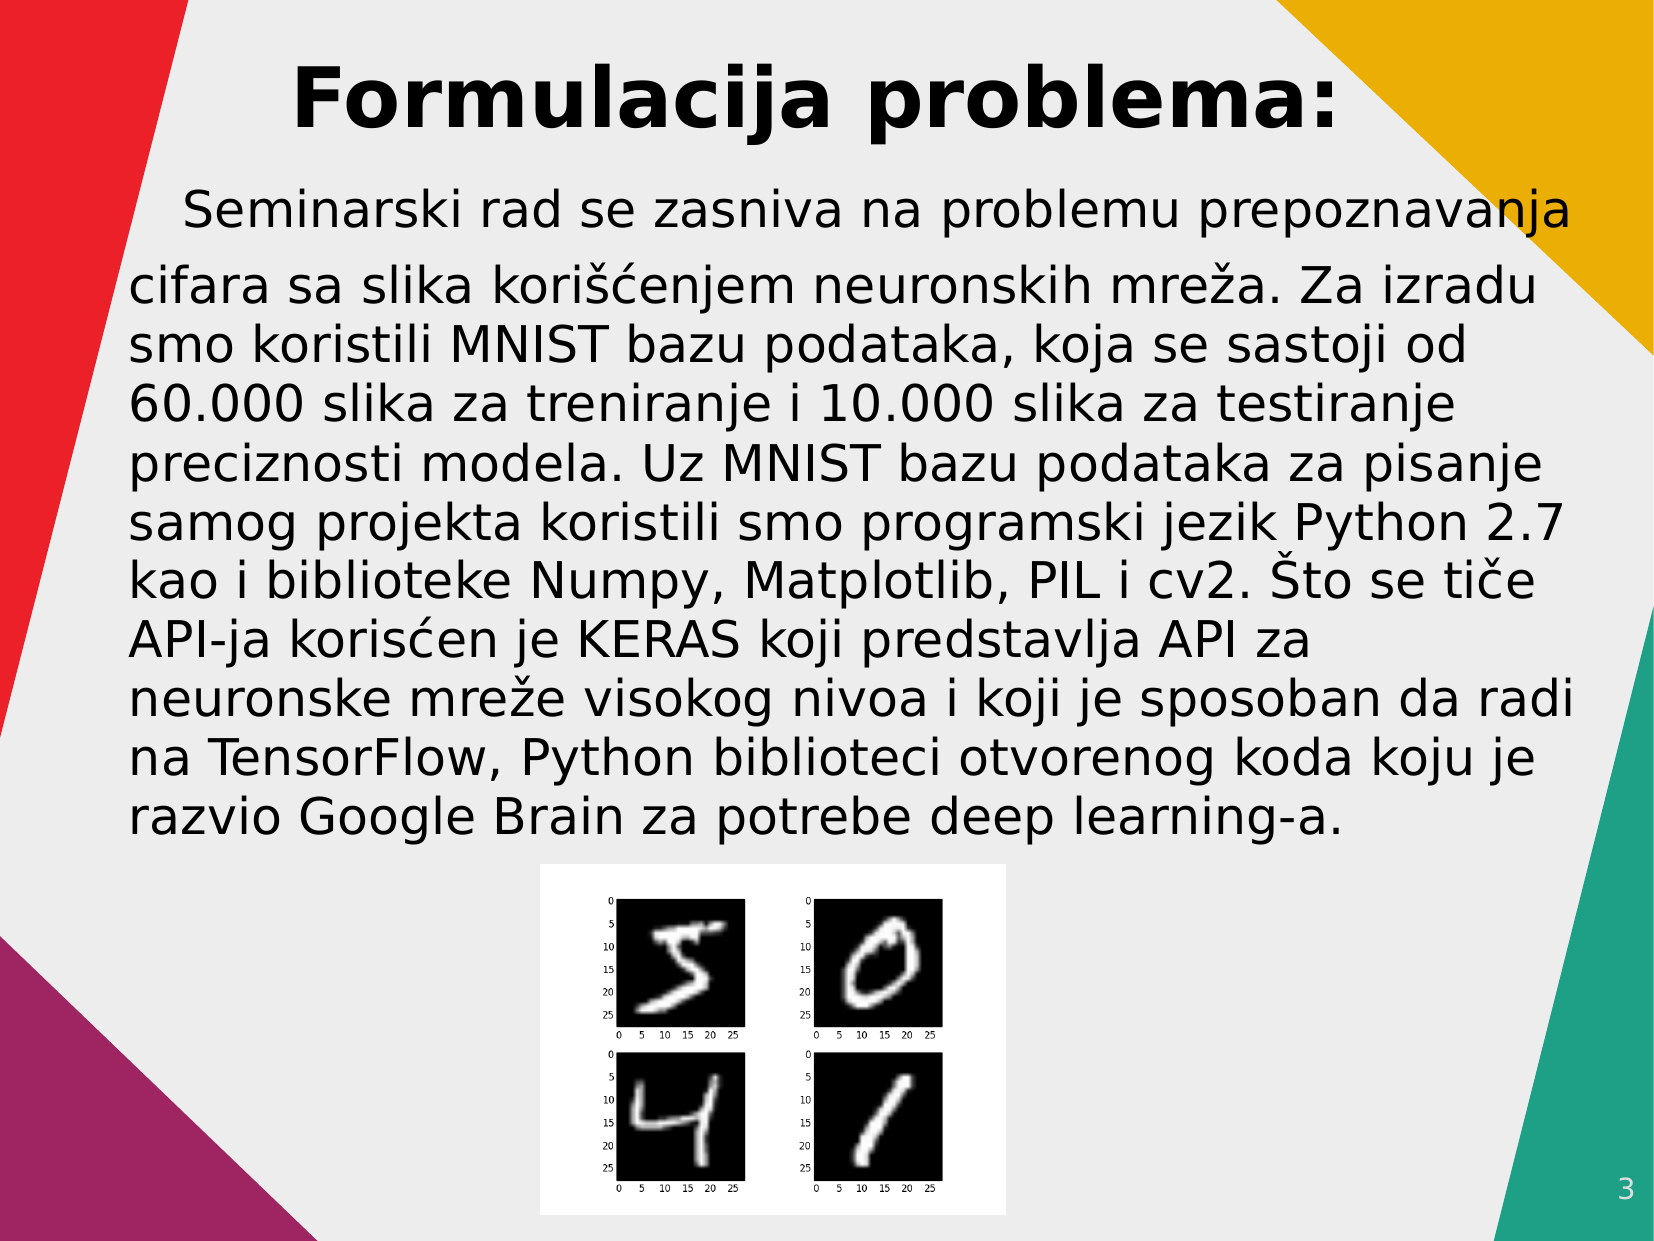

# Formulacija problema:
Seminarski rad se zasniva na problemu prepoznavanja
cifara sa slika korišćenjem neuronskih mreža. Za izradu smo koristili MNIST bazu podataka, koja se sastoji od 60.000 slika za treniranje i 10.000 slika za testiranje preciznosti modela. Uz MNIST bazu podataka za pisanje samog projekta koristili smo programski jezik Python 2.7 kao i biblioteke Numpy, Matplotlib, PIL i cv2. Što se tiče API-ja korisćen je KERAS koji predstavlja API za neuronske mreže visokog nivoa i koji je sposoban da radi na TensorFlow, Python biblioteci otvorenog koda koju je razvio Google Brain za potrebe deep learning-a.
3